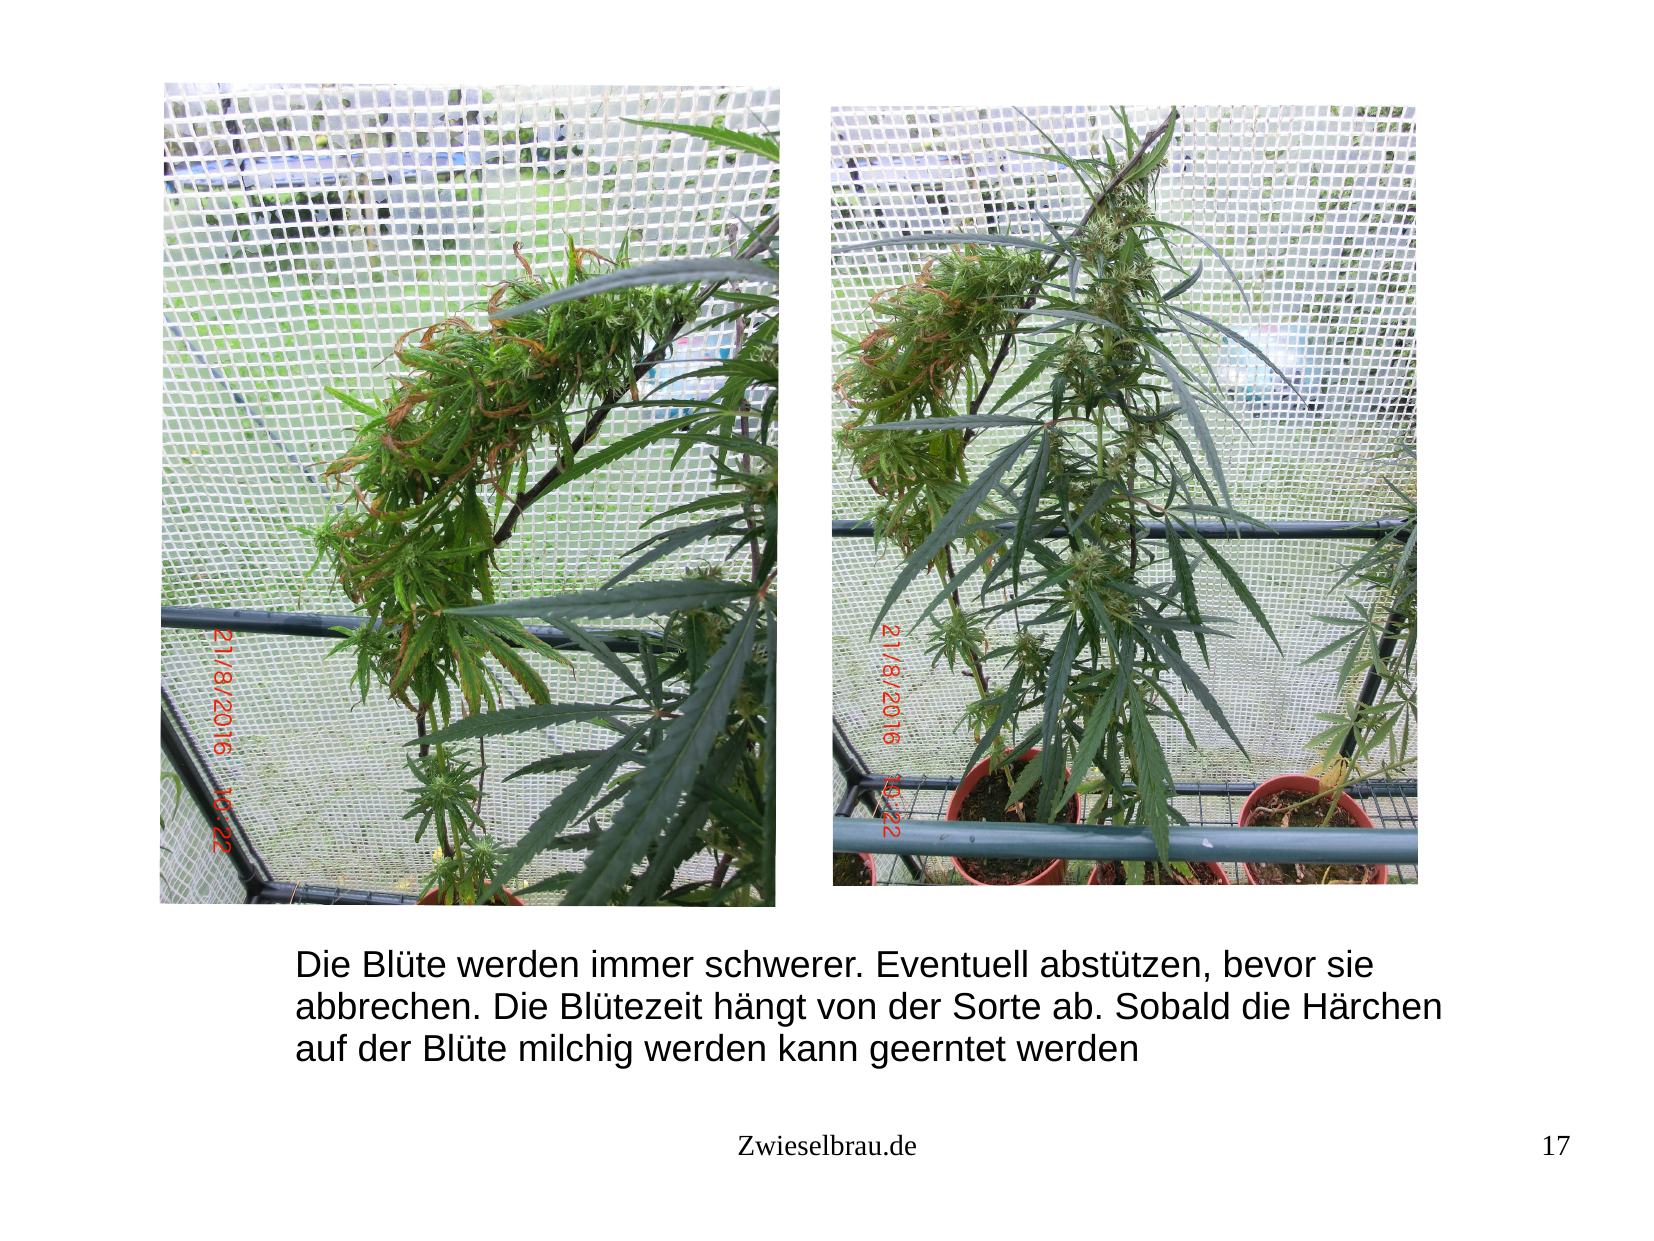

Die Blüte werden immer schwerer. Eventuell abstützen, bevor sie abbrechen. Die Blütezeit hängt von der Sorte ab. Sobald die Härchen auf der Blüte milchig werden kann geerntet werden
Zwieselbrau.de
17